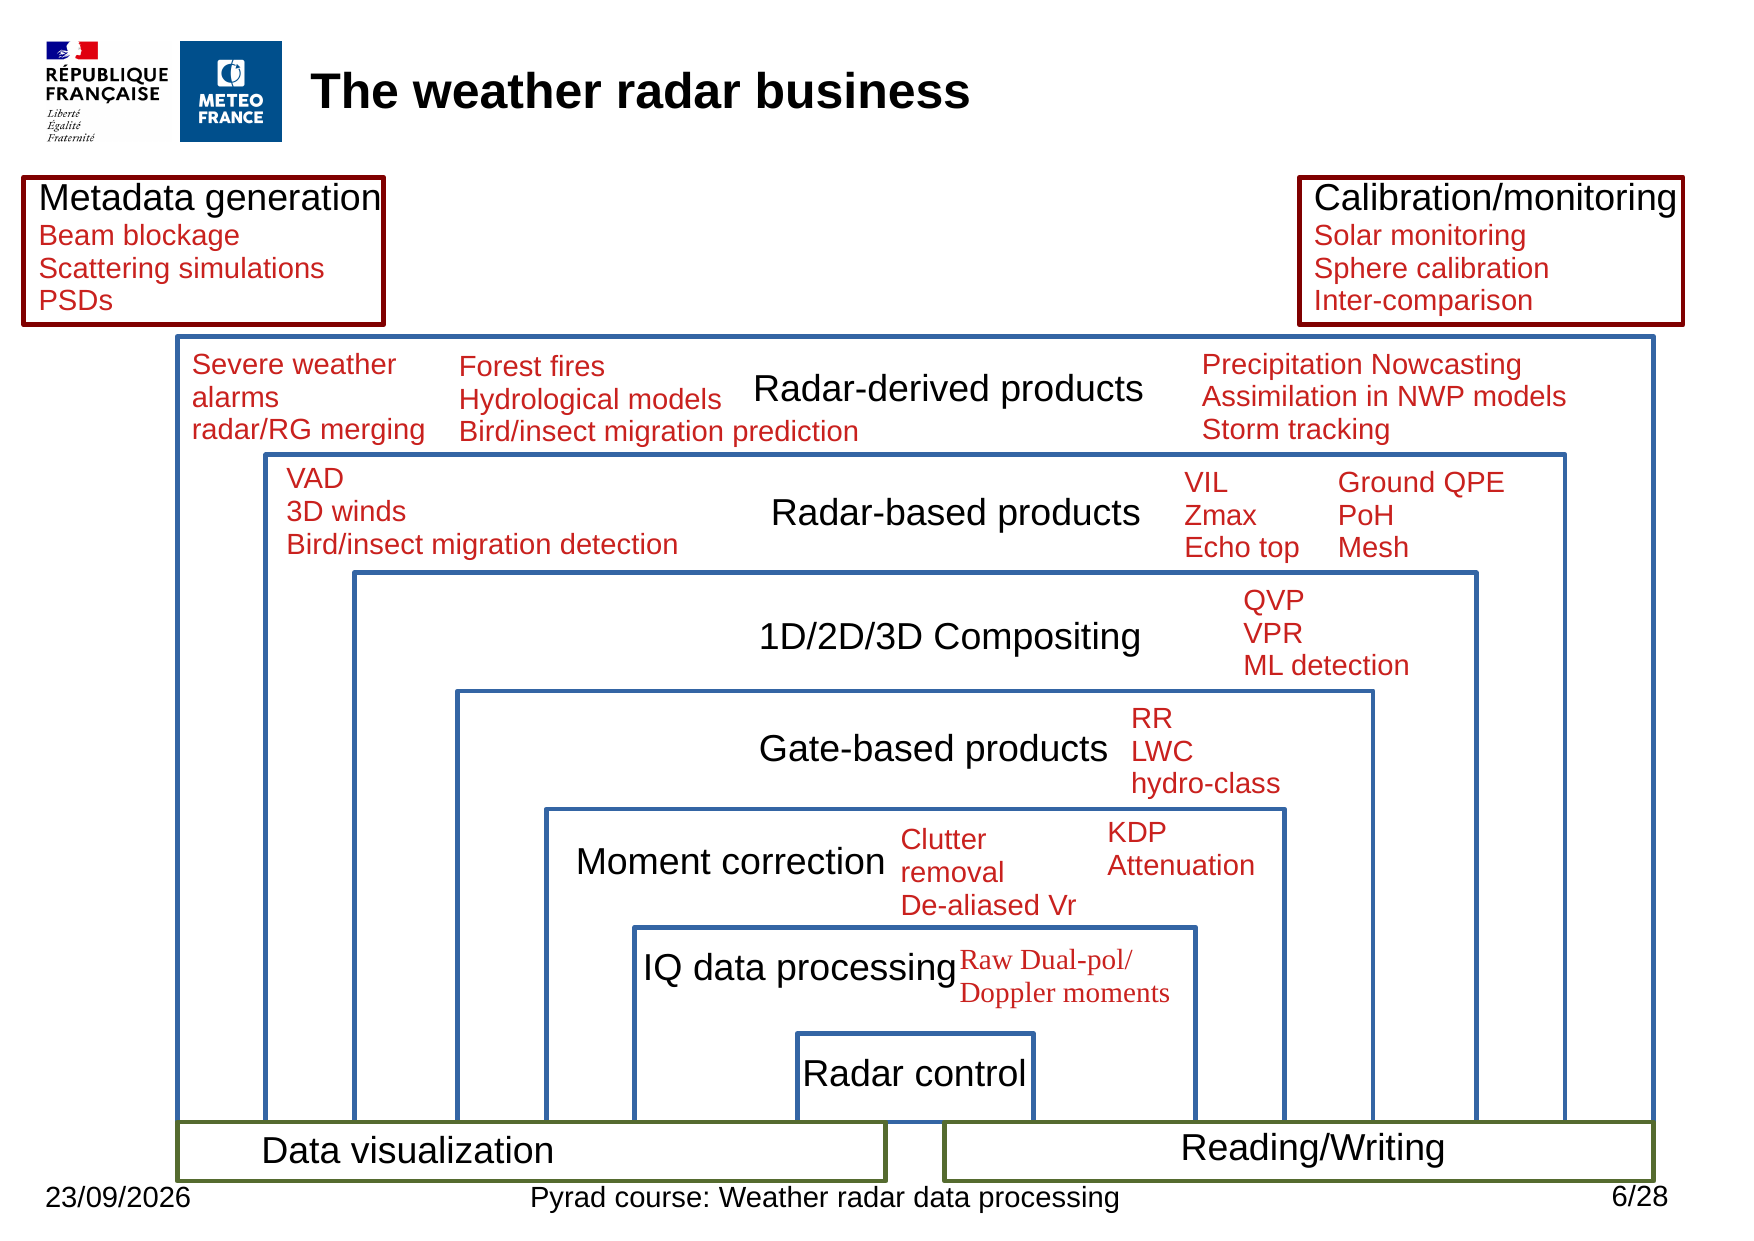

# The weather radar business
Metadata generation
Beam blockage
Scattering simulations
PSDs
Calibration/monitoring
Solar monitoring
Sphere calibration
Inter-comparison
Precipitation Nowcasting
Assimilation in NWP models
Storm tracking
Severe weather alarms
radar/RG merging
Forest fires
Hydrological models
Bird/insect migration prediction
Radar-derived products
VAD
3D winds
Bird/insect migration detection
Ground QPE
PoH
Mesh
VIL
Zmax
Echo top
Radar-based products
QVP
VPR
ML detection
1D/2D/3D Compositing
RR
LWC
hydro-class
Gate-based products
KDP
Attenuation
Clutter removal
De-aliased Vr
Moment correction
Raw Dual-pol/
Doppler moments
IQ data processing
Radar control
Reading/Writing
Data visualization
6
Pyrad course: Weather radar data processing